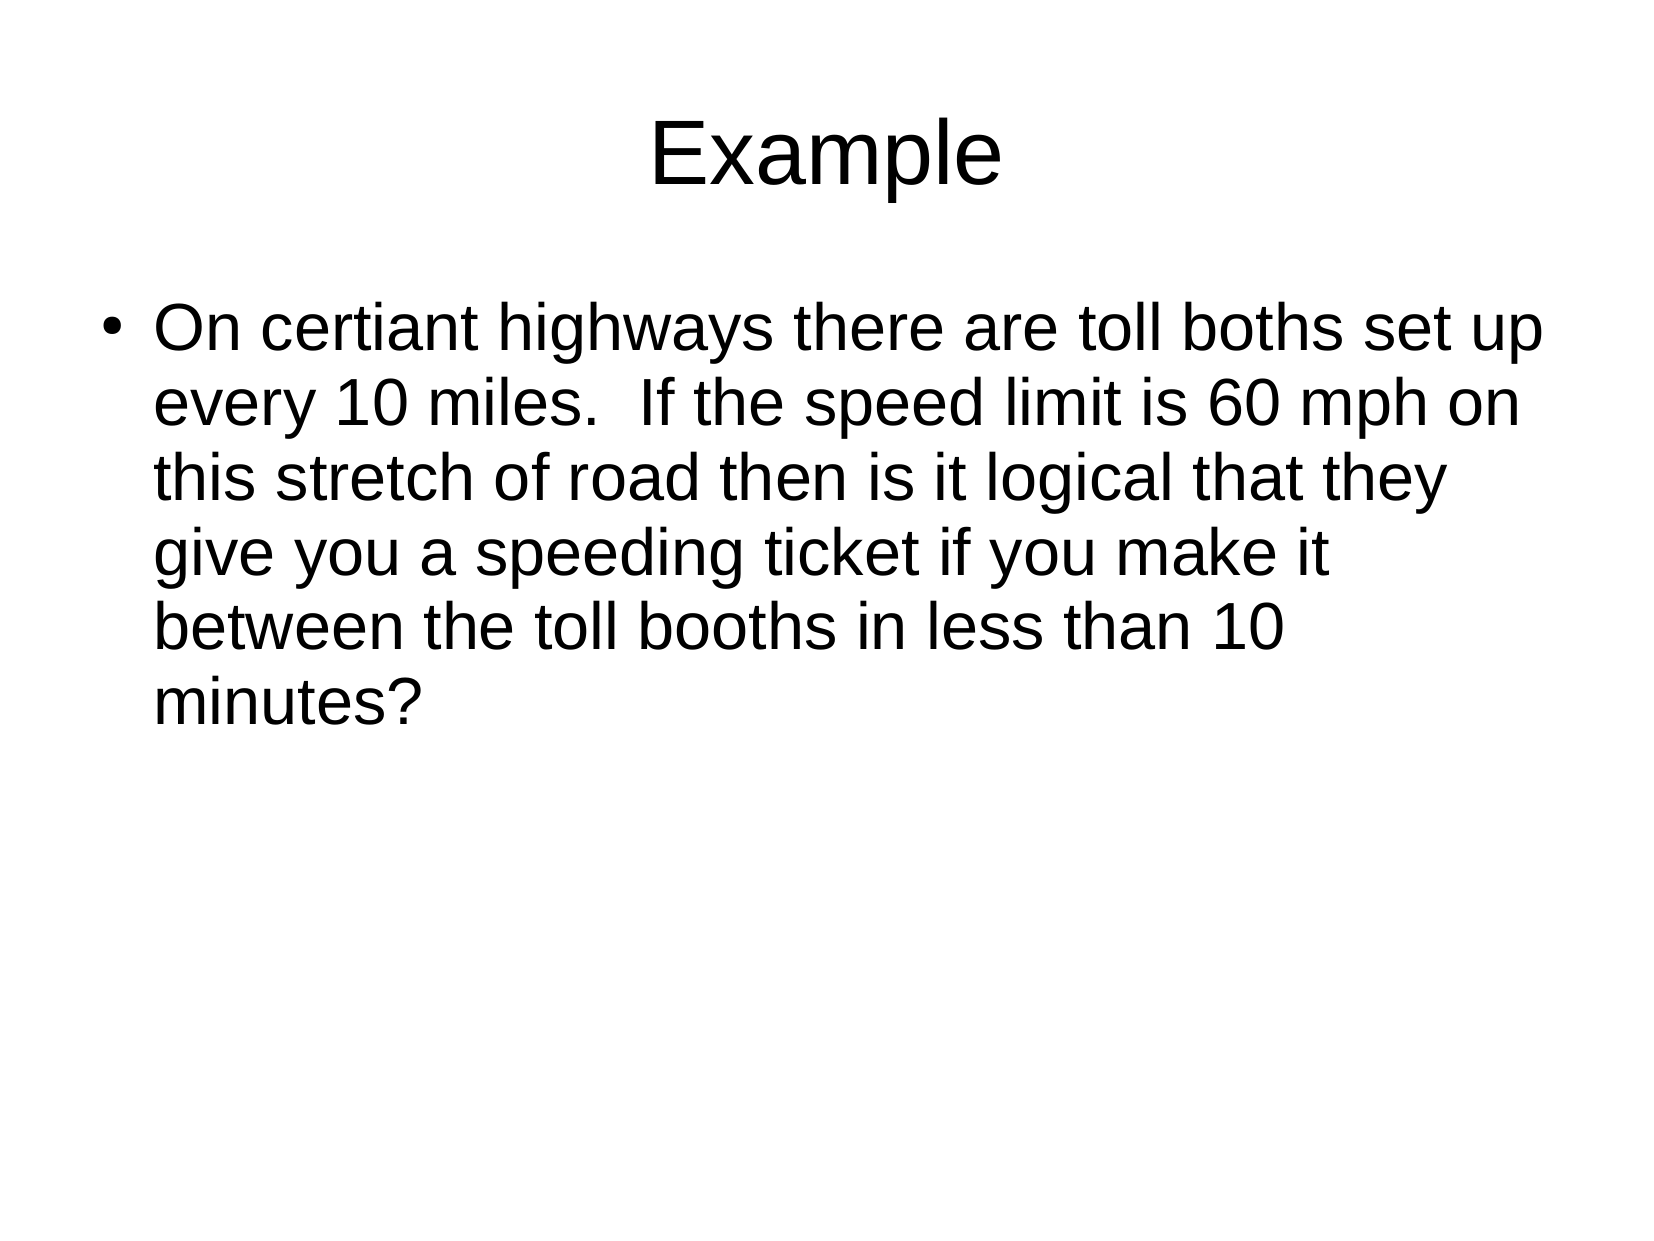

# Example
On certiant highways there are toll boths set up every 10 miles. If the speed limit is 60 mph on this stretch of road then is it logical that they give you a speeding ticket if you make it between the toll booths in less than 10 minutes?